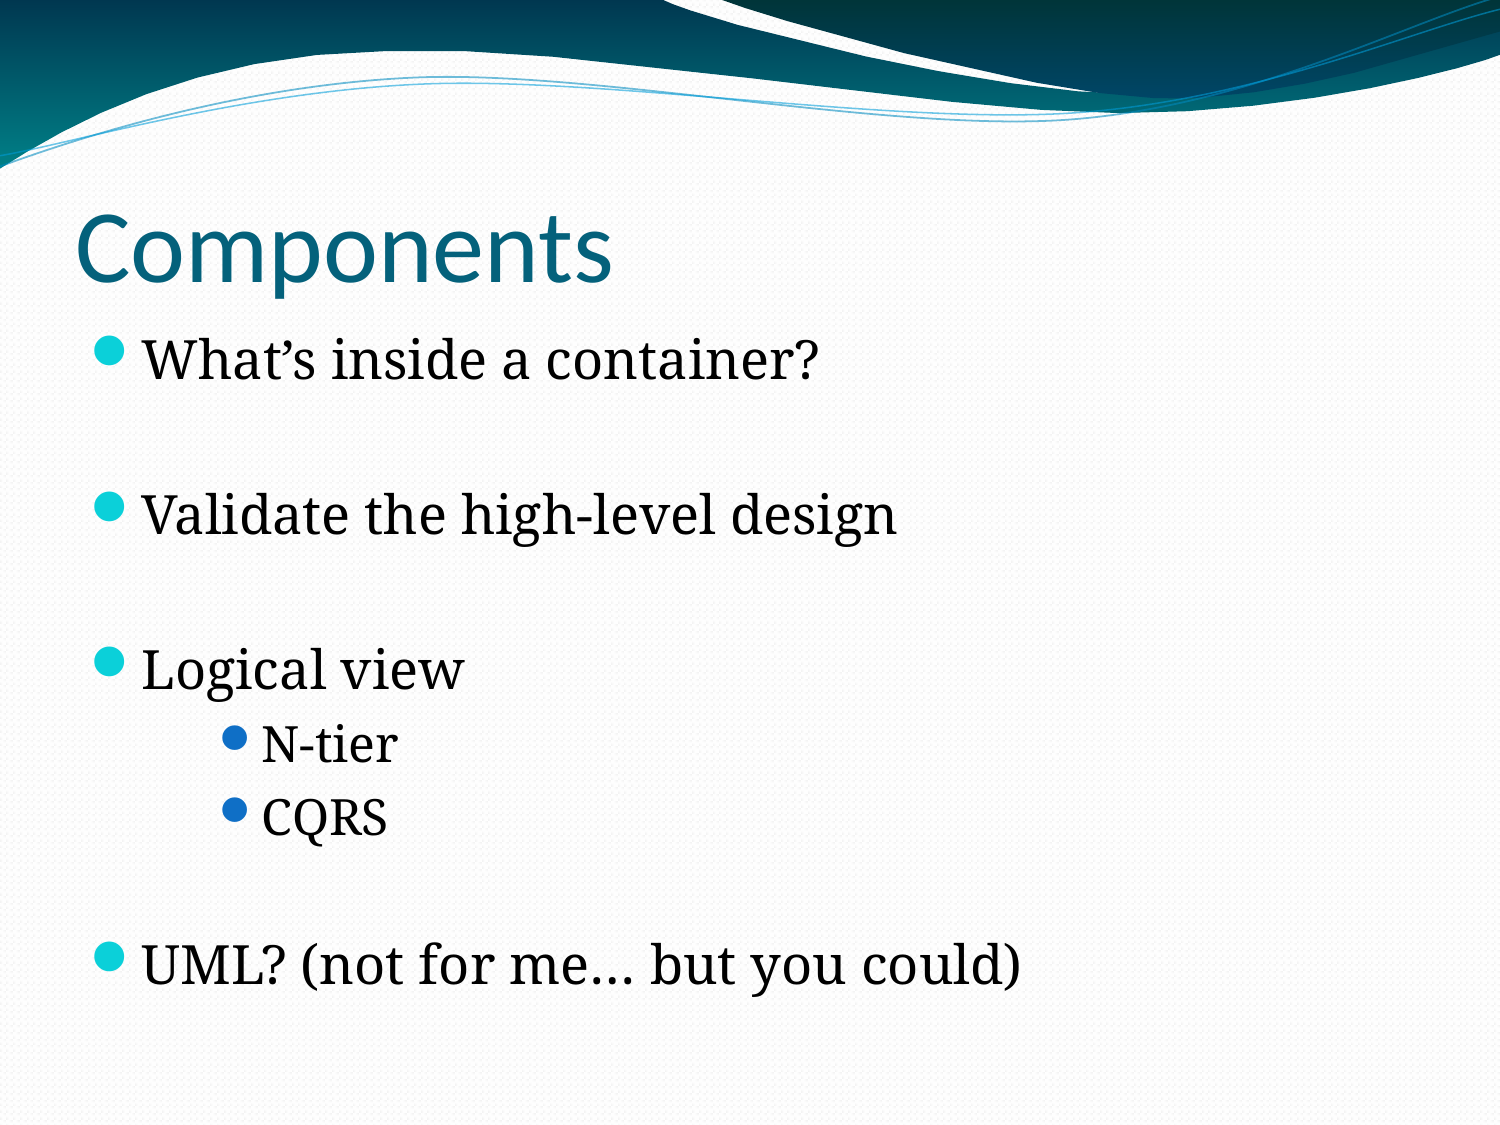

# Components
What’s inside a container?
Validate the high-level design
Logical view
N-tier
CQRS
UML? (not for me… but you could)